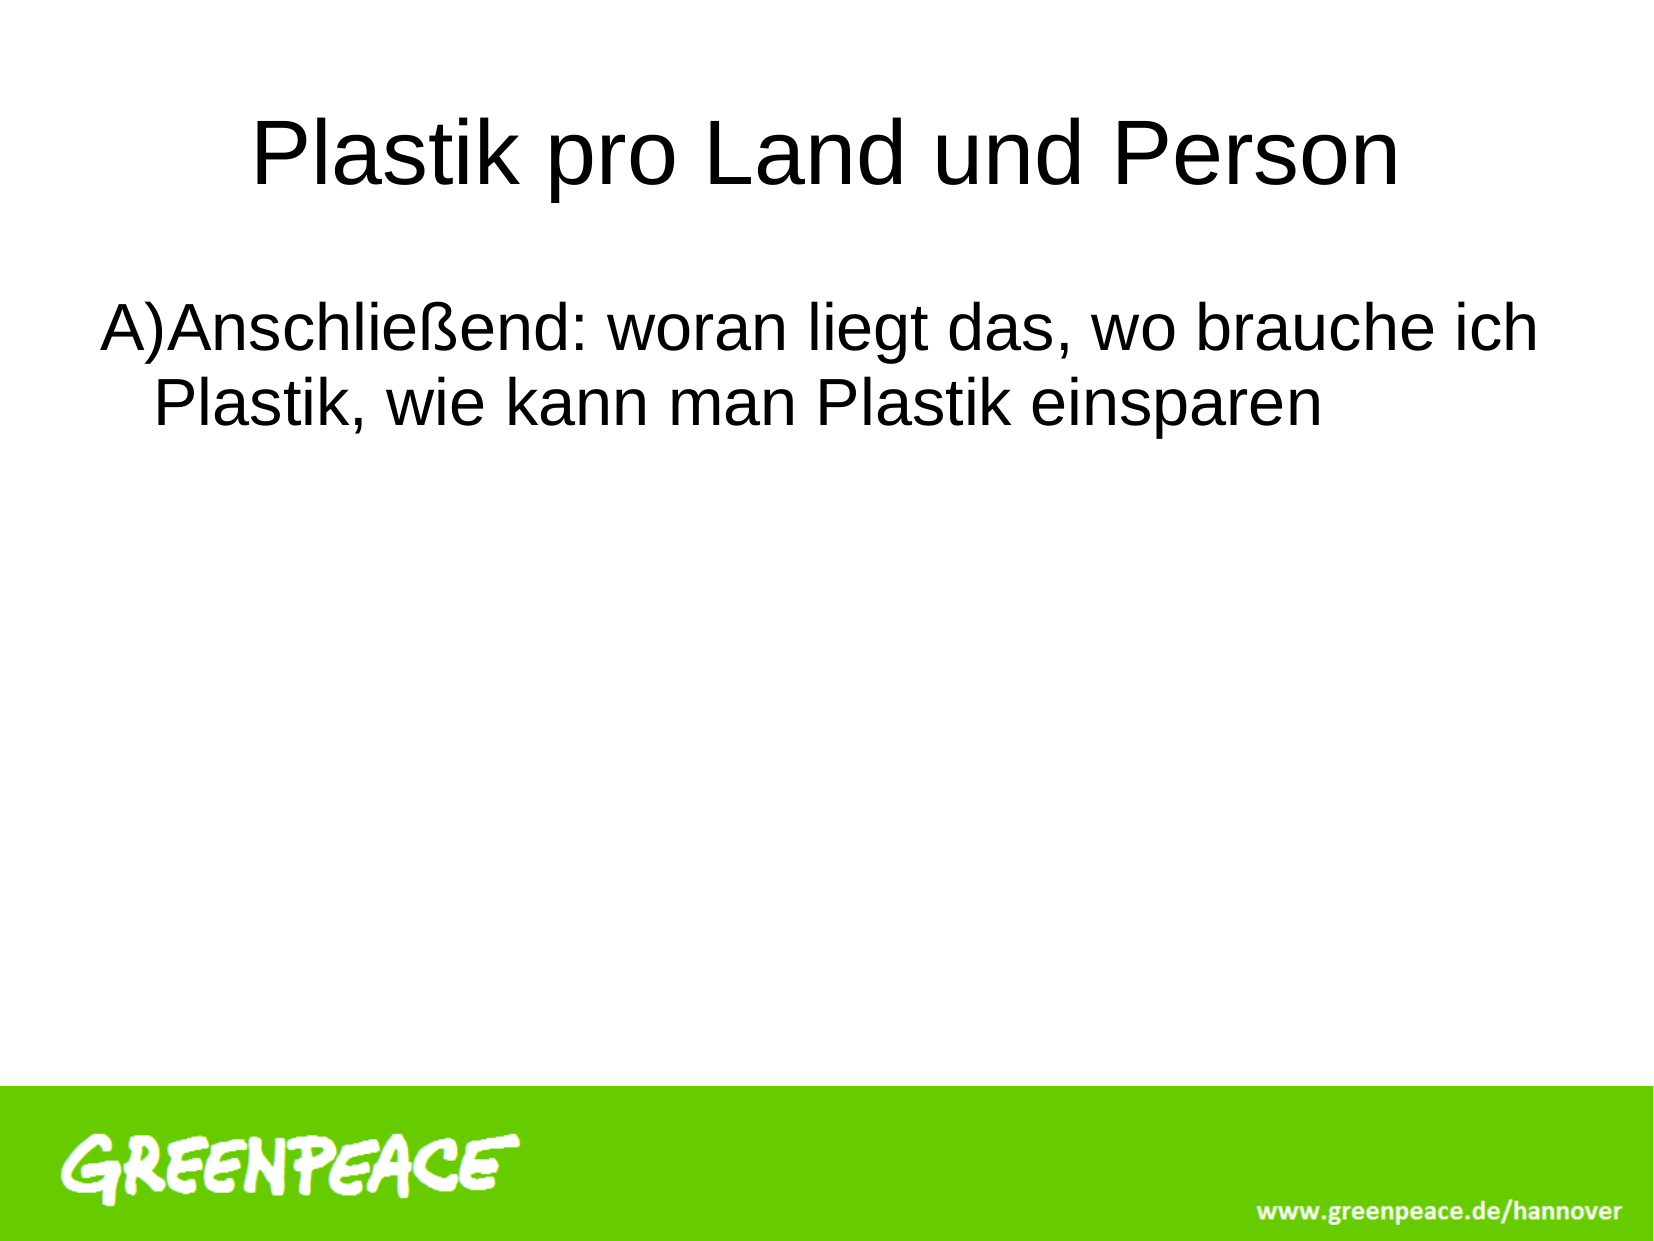

# Plastik pro Land und Person
Anschließend: woran liegt das, wo brauche ich Plastik, wie kann man Plastik einsparen